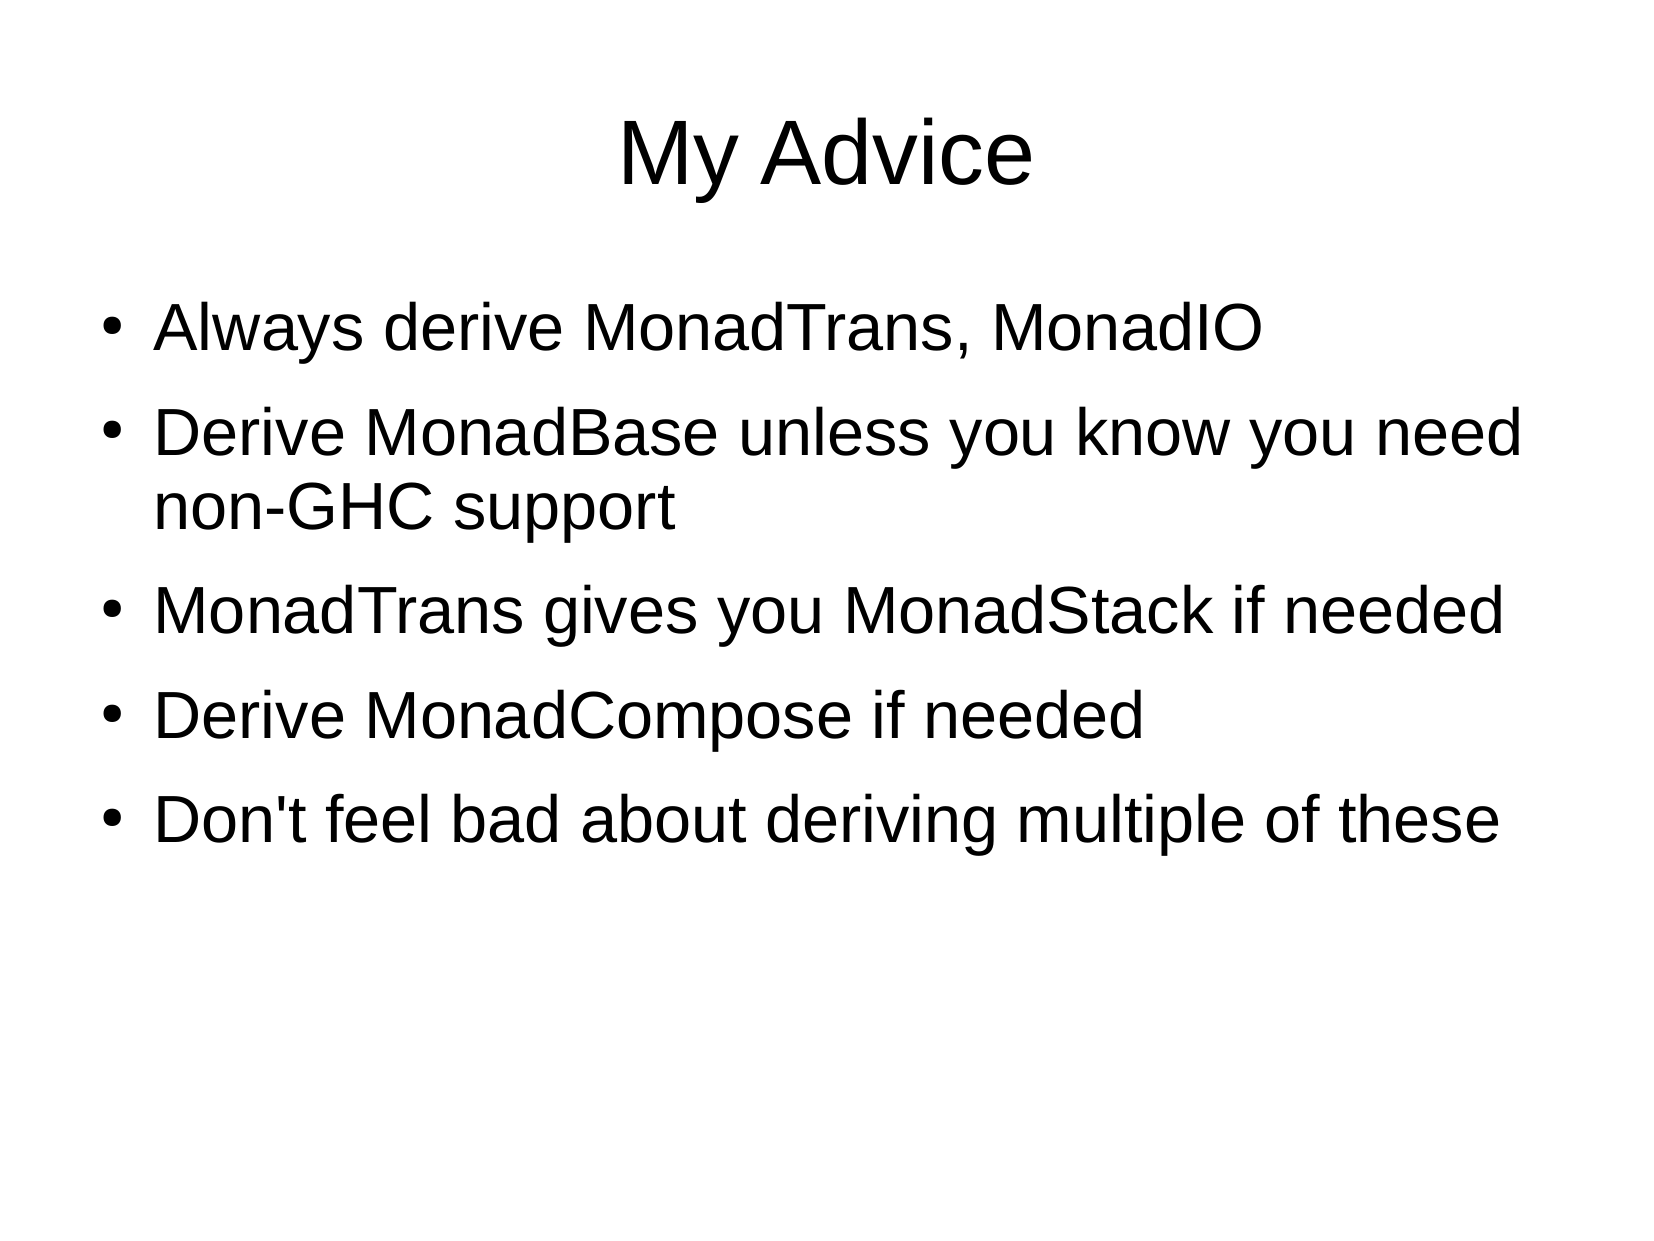

# My Advice
Always derive MonadTrans, MonadIO
Derive MonadBase unless you know you need non-GHC support
MonadTrans gives you MonadStack if needed
Derive MonadCompose if needed
Don't feel bad about deriving multiple of these